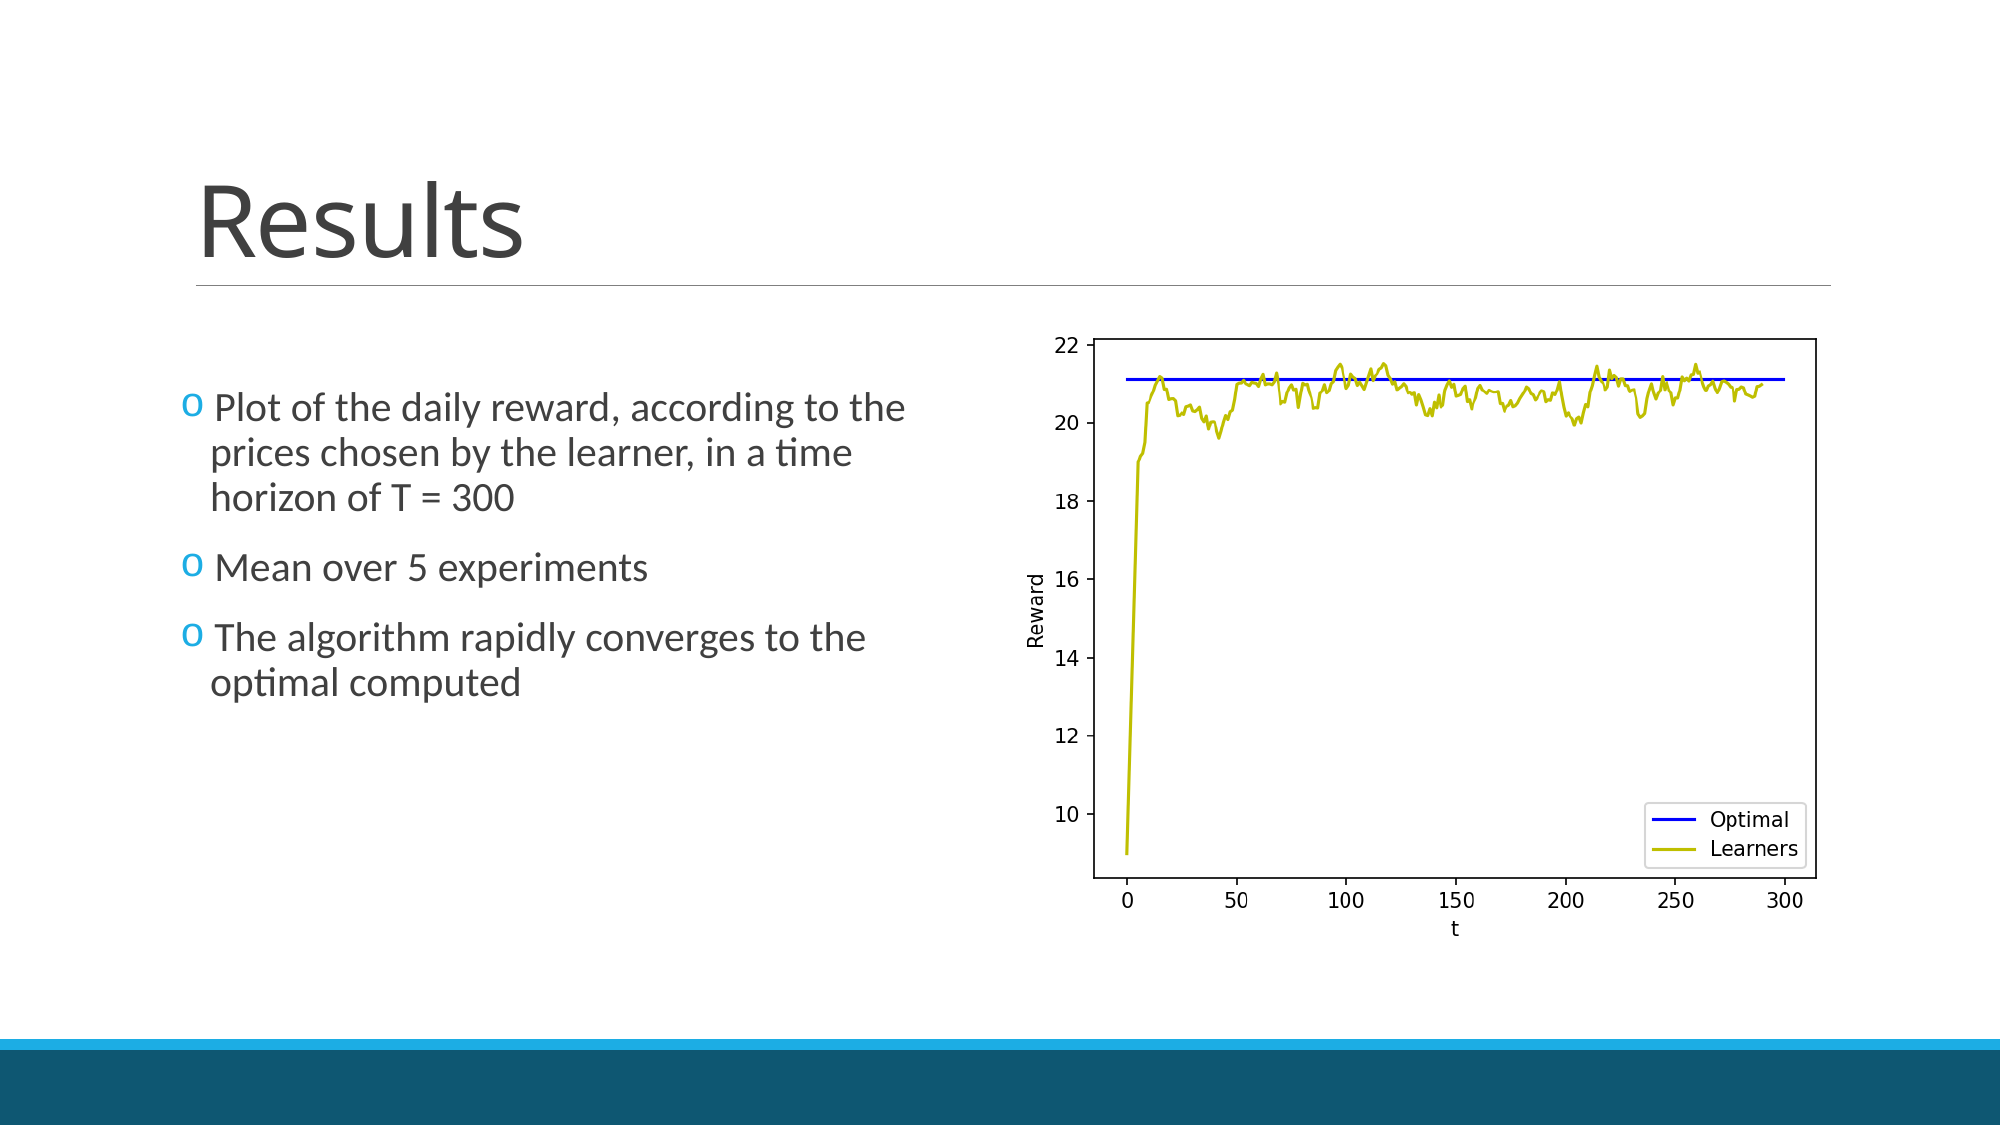

# Results
 Plot of the daily reward, according to the prices chosen by the learner, in a time horizon of T = 300
 Mean over 5 experiments
 The algorithm rapidly converges to the optimal computed